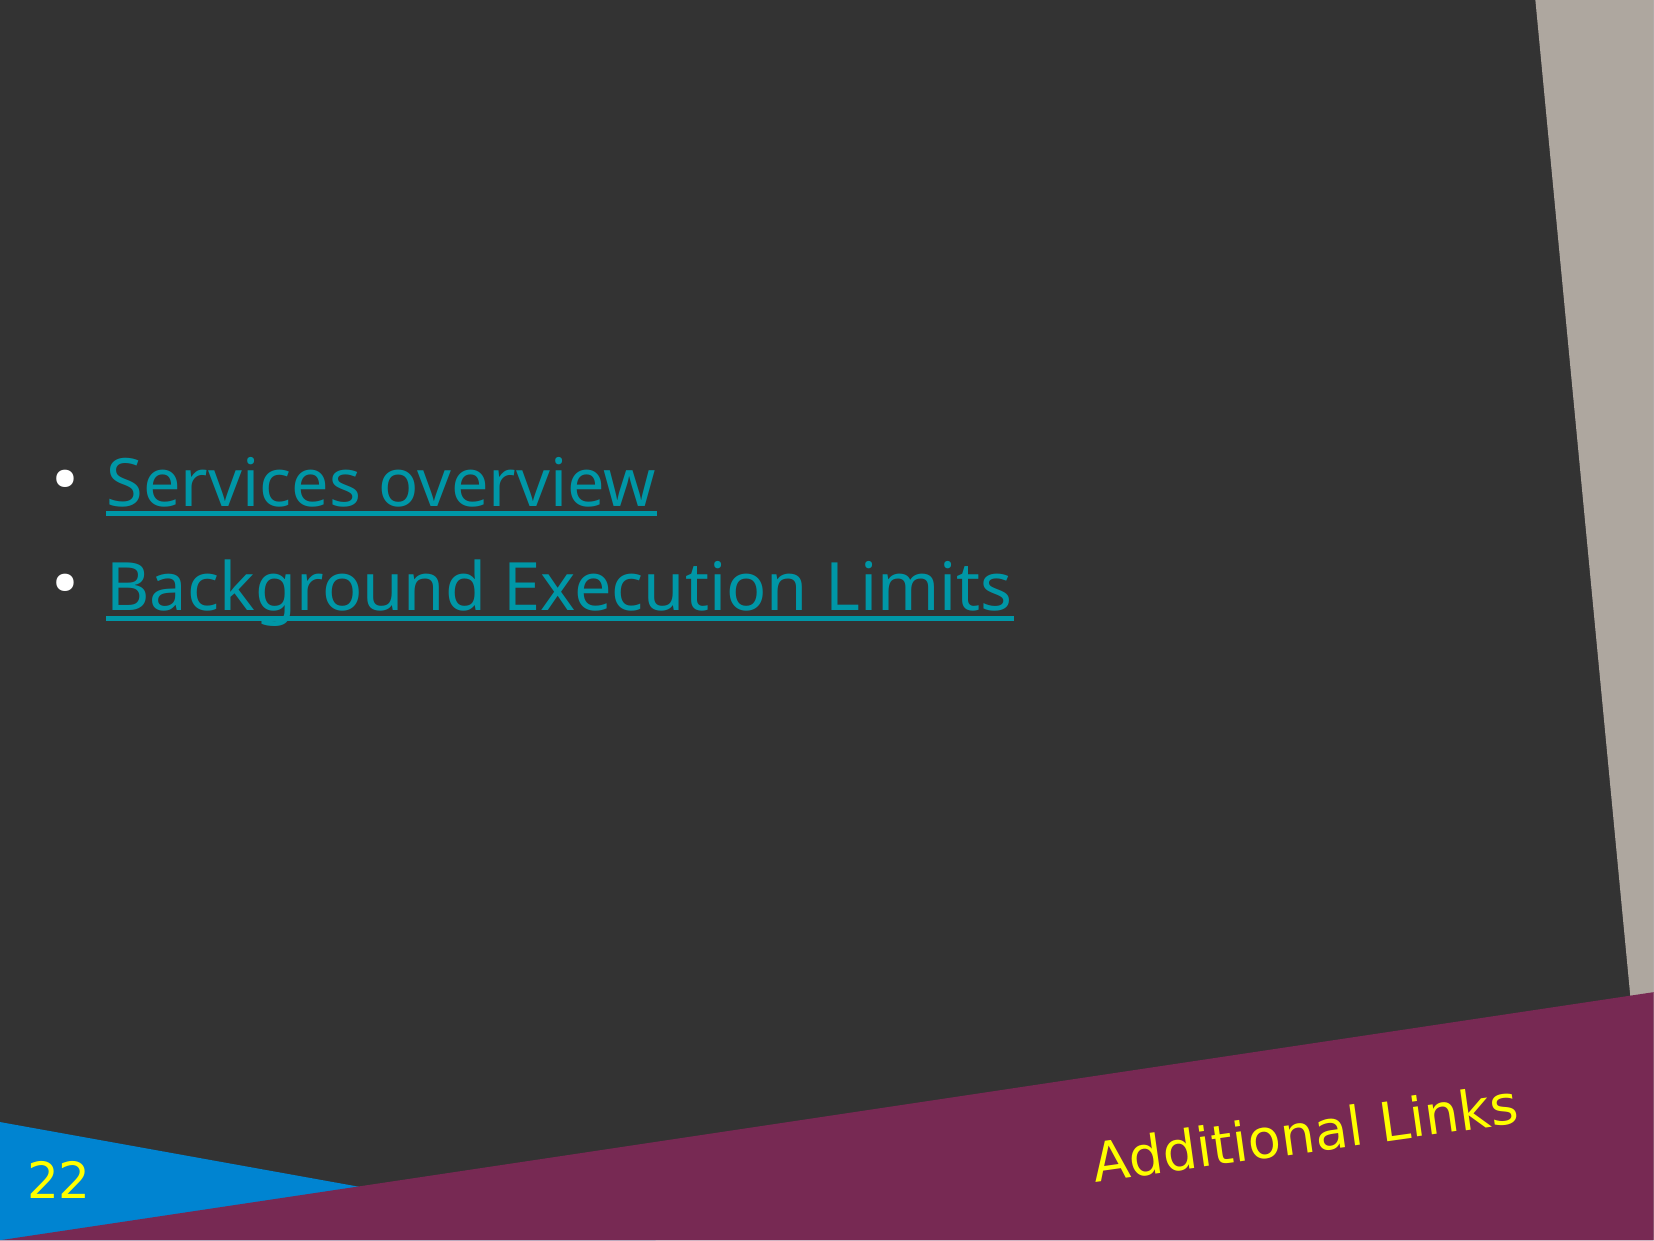

Services overview
Background Execution Limits
# Additional Links
22